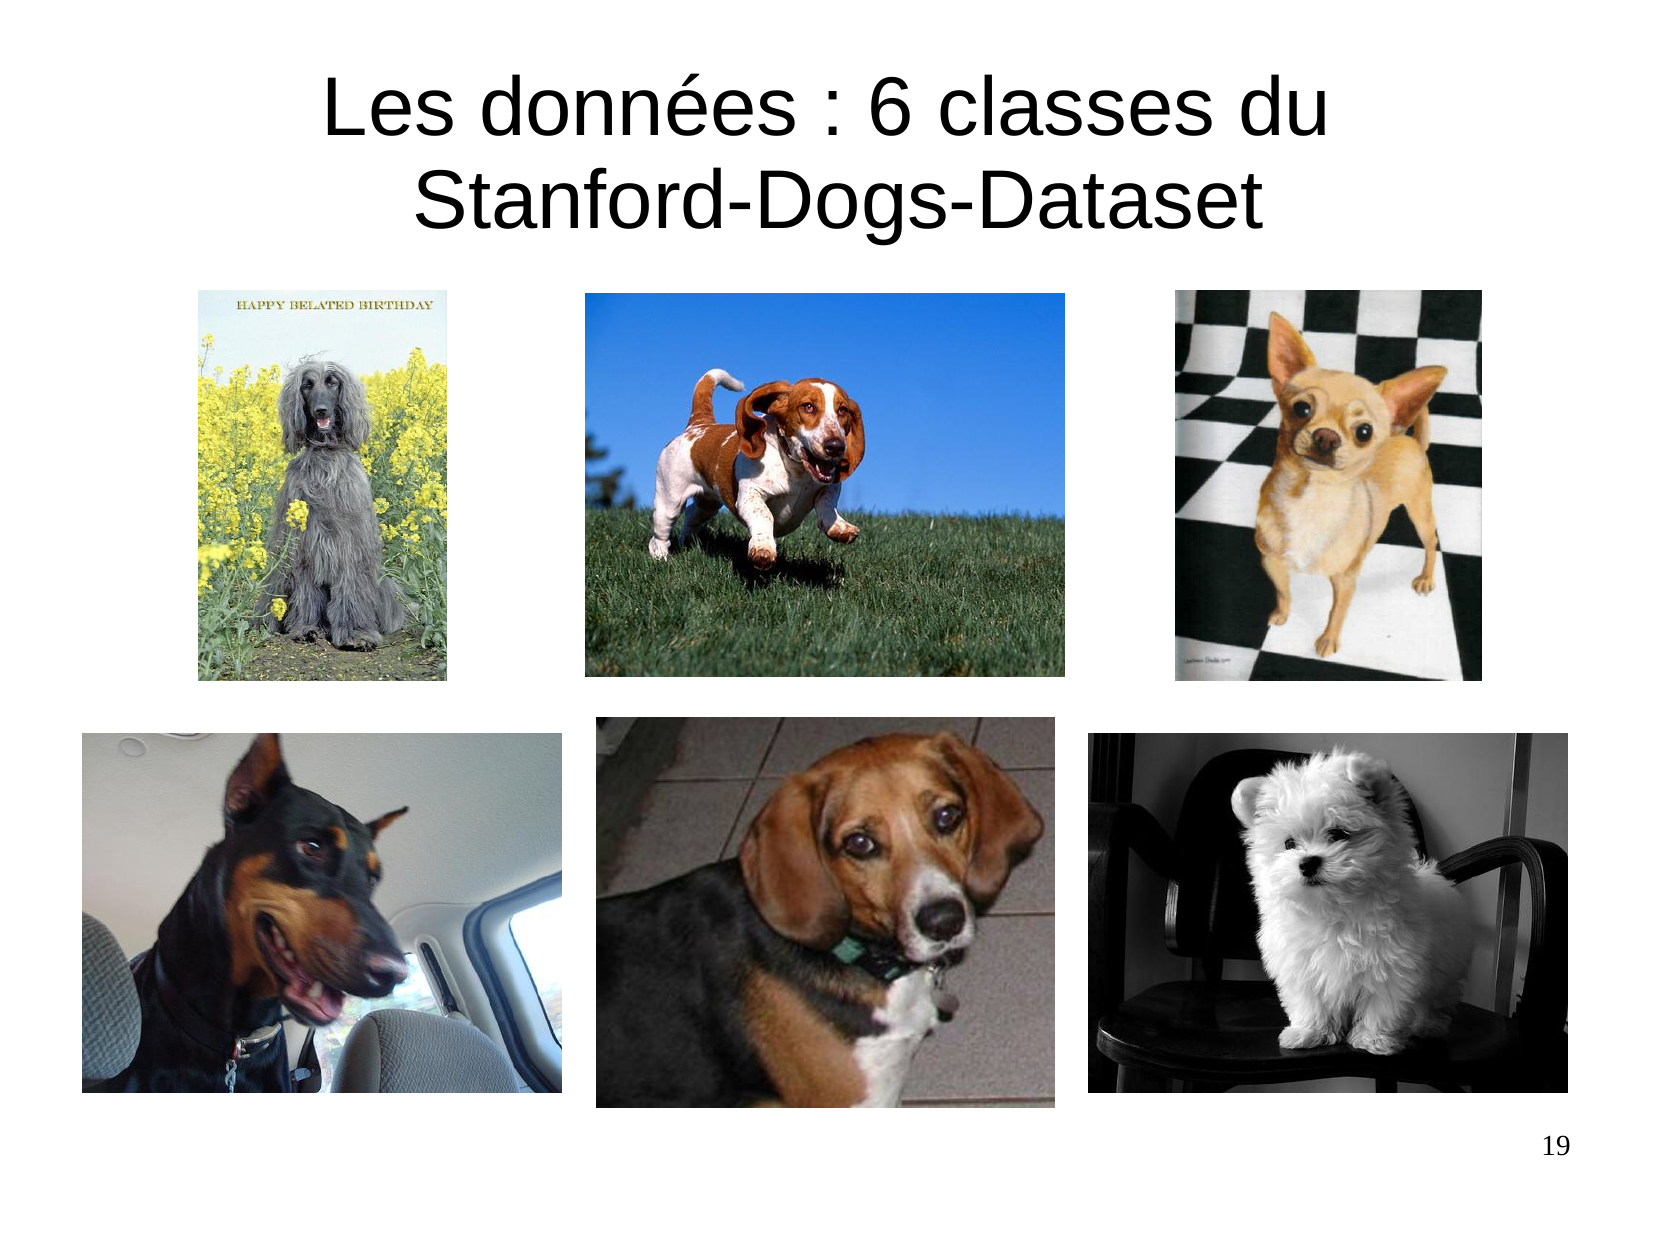

# Les données : 6 classes du Stanford-Dogs-Dataset
19